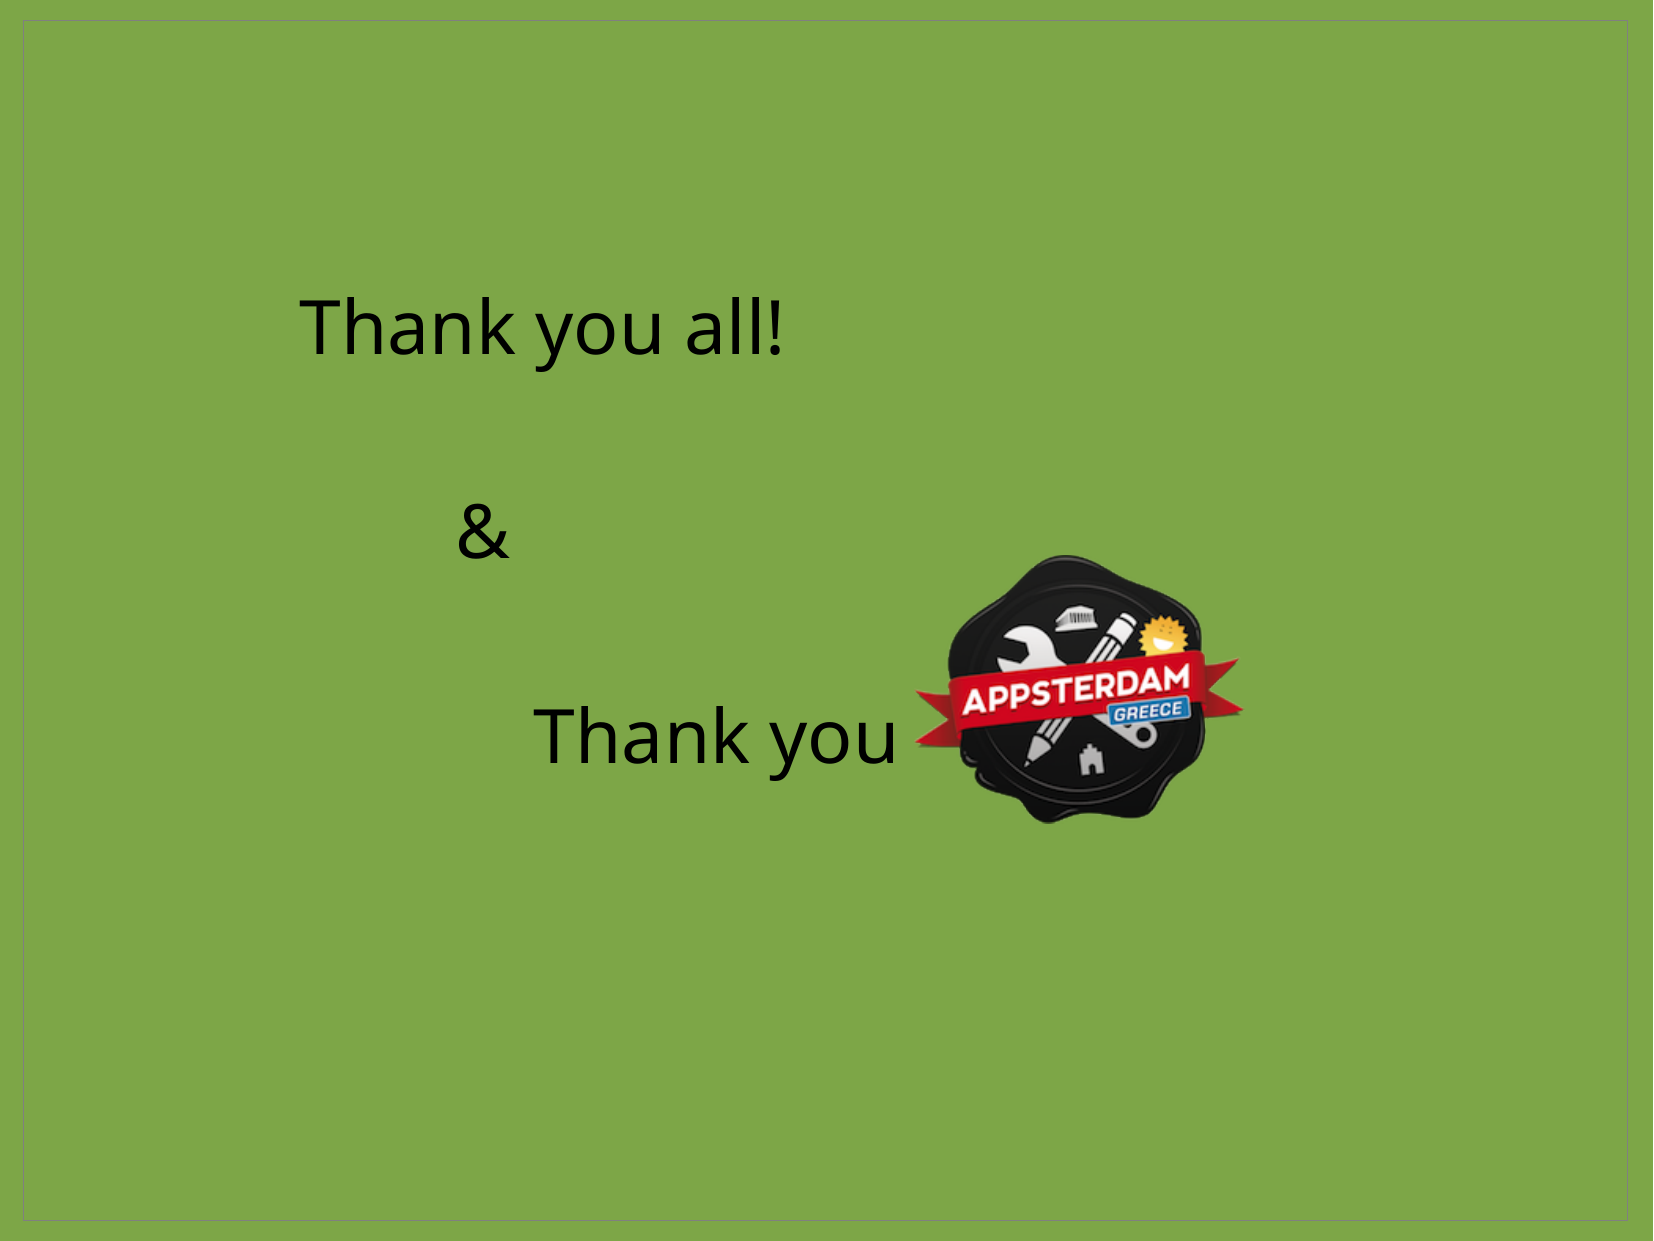

# Thank you all!
 &
 Thank you